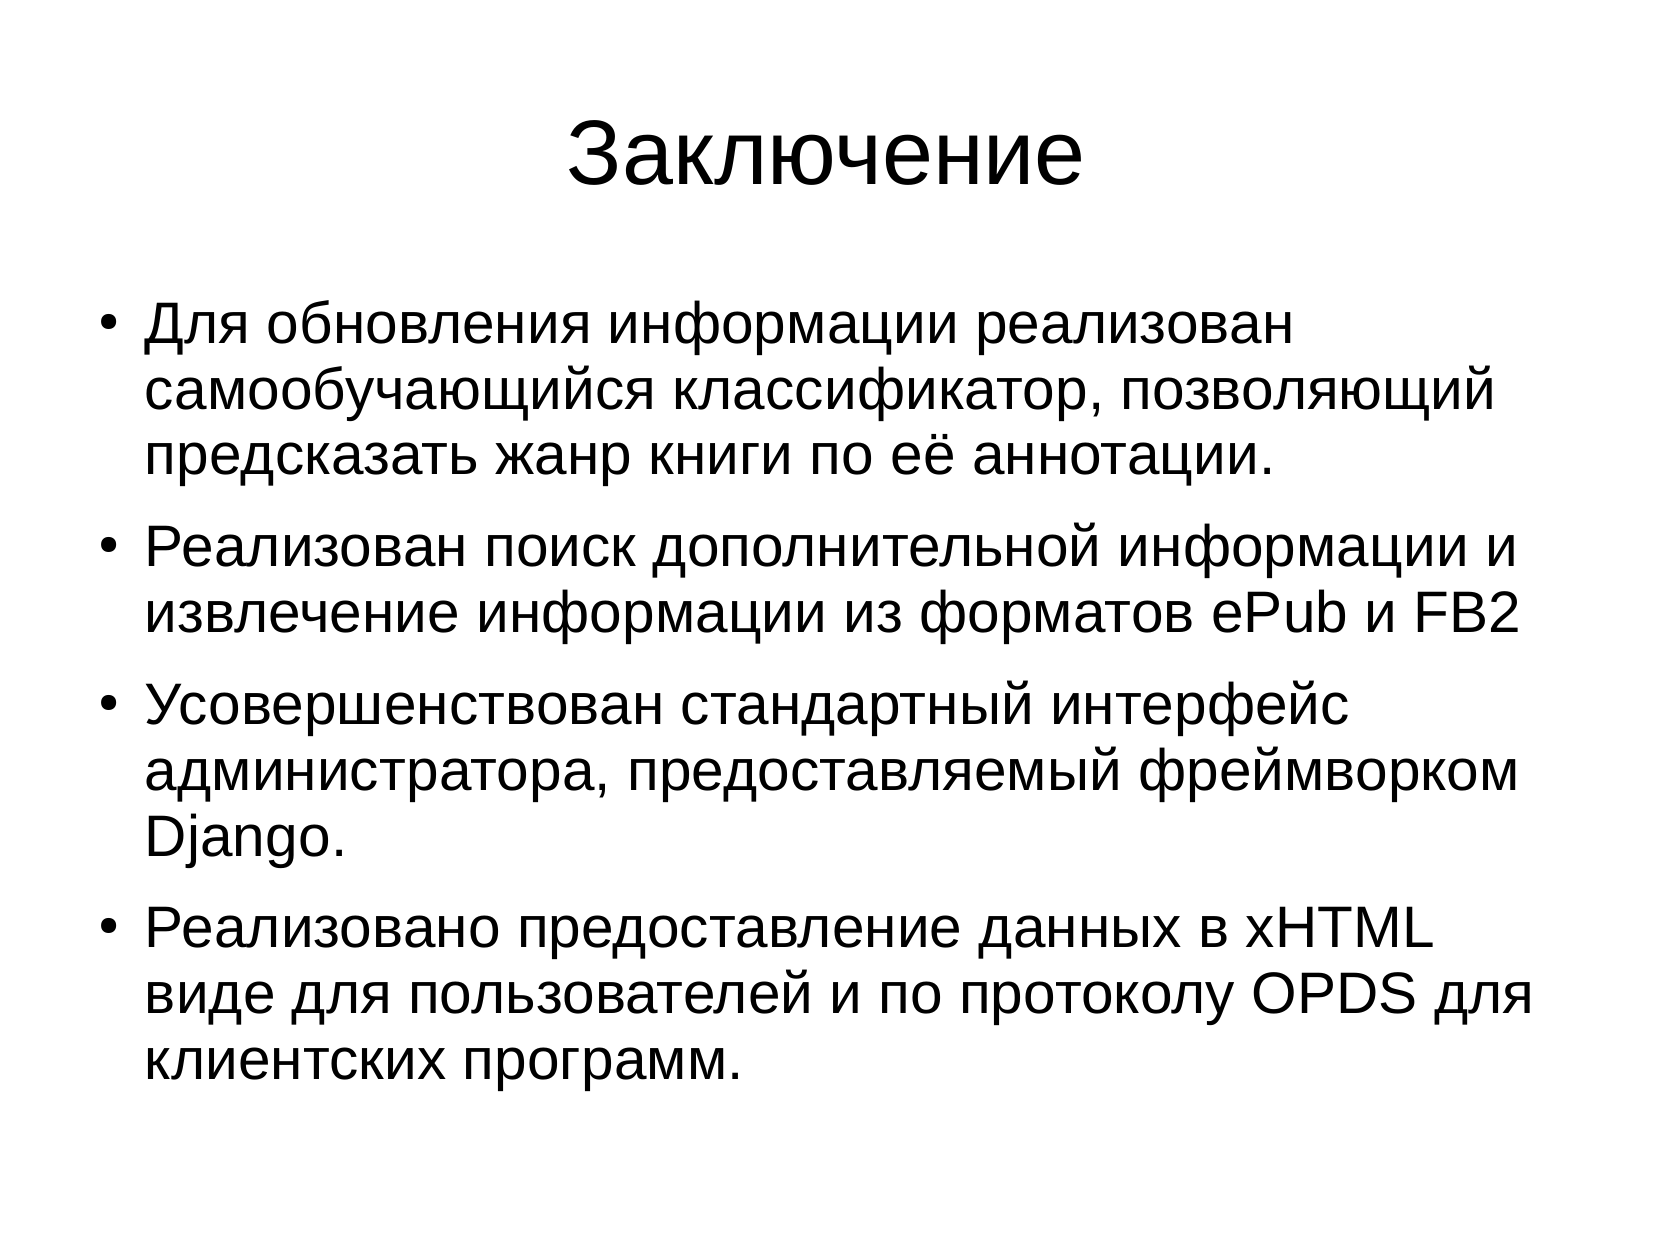

# Заключение
Для обновления информации реализован самообучающийся классификатор, позволяющий предсказать жанр книги по её аннотации.
Реализован поиск дополнительной информации и извлечение информации из форматов ePub и FB2
Усовершенствован стандартный интерфейс администратора, предоставляемый фреймворком Django.
Реализовано предоставление данных в xHTML виде для пользователей и по протоколу OPDS для клиентских программ.